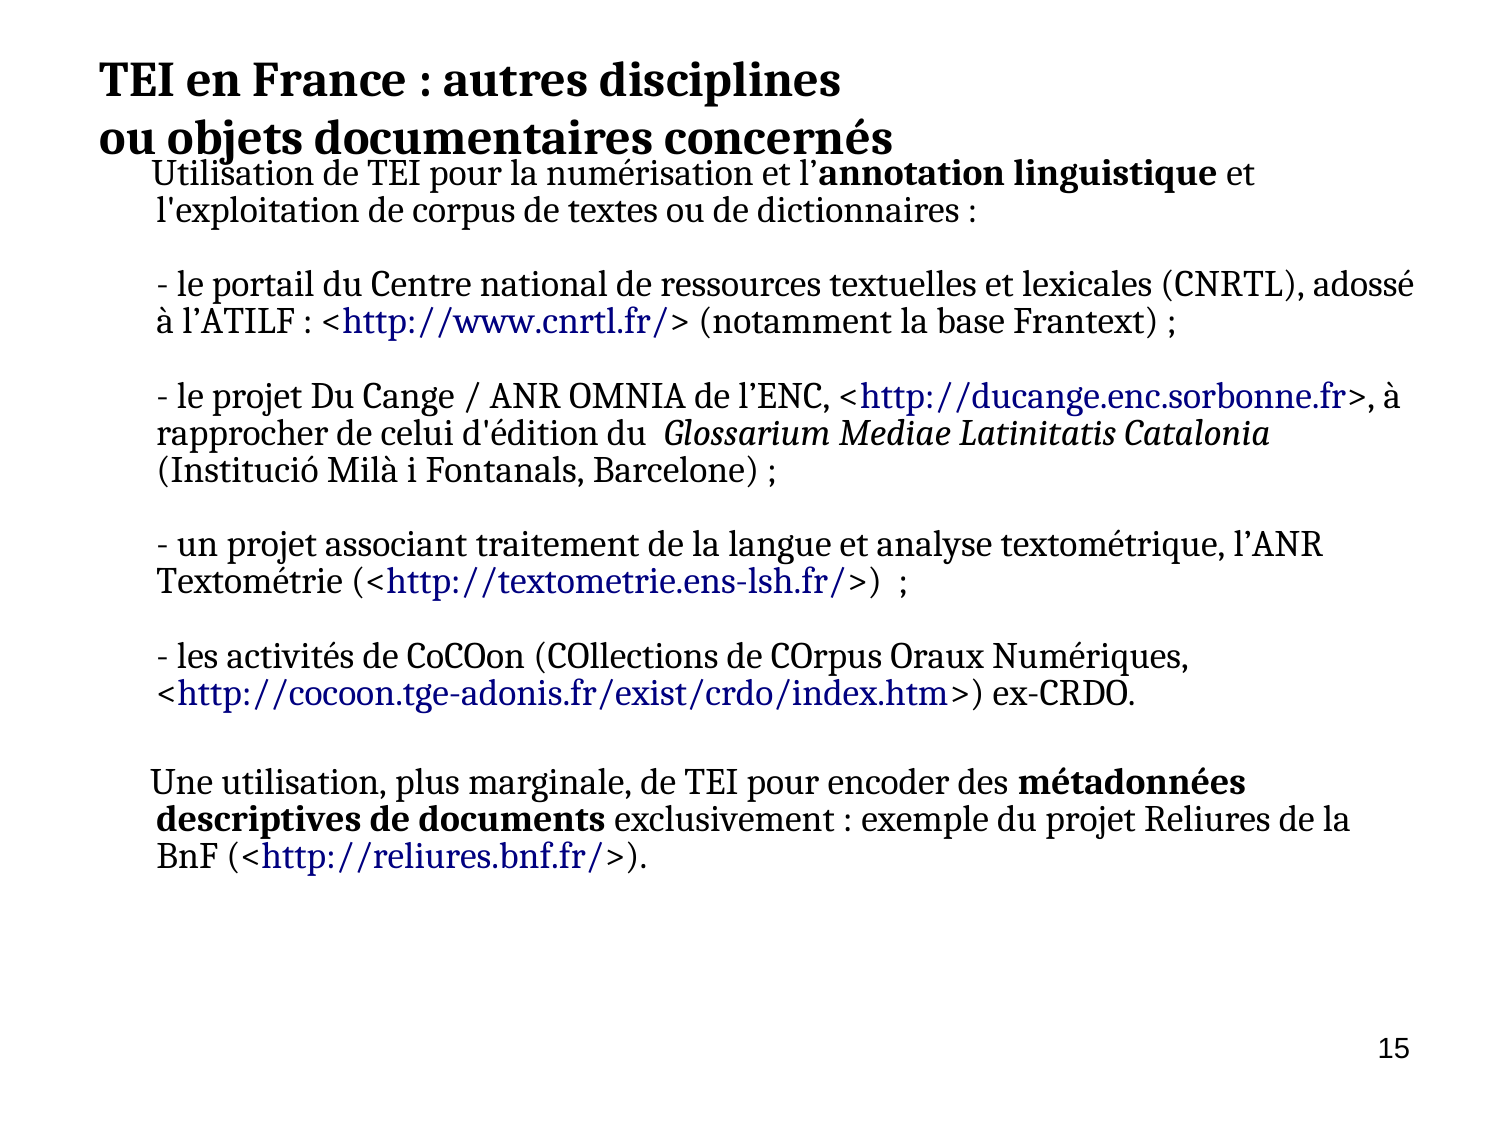

# TEI en France : autres disciplines ou objets documentaires concernés
 Utilisation de TEI pour la numérisation et l’annotation linguistique et l'exploitation de corpus de textes ou de dictionnaires :
- le portail du Centre national de ressources textuelles et lexicales (CNRTL), adossé à l’ATILF : <http://www.cnrtl.fr/> (notamment la base Frantext) ;
- le projet Du Cange / ANR OMNIA de l’ENC, <http://ducange.enc.sorbonne.fr>, à rapprocher de celui d'édition du Glossarium Mediae Latinitatis Catalonia (Institució Milà i Fontanals, Barcelone) ;
- un projet associant traitement de la langue et analyse textométrique, l’ANR Textométrie (<http://textometrie.ens-lsh.fr/>) ;
- les activités de CoCOon (COllections de COrpus Oraux Numériques,
<http://cocoon.tge-adonis.fr/exist/crdo/index.htm>) ex-CRDO.
 Une utilisation, plus marginale, de TEI pour encoder des métadonnées descriptives de documents exclusivement : exemple du projet Reliures de la BnF (<http://reliures.bnf.fr/>).